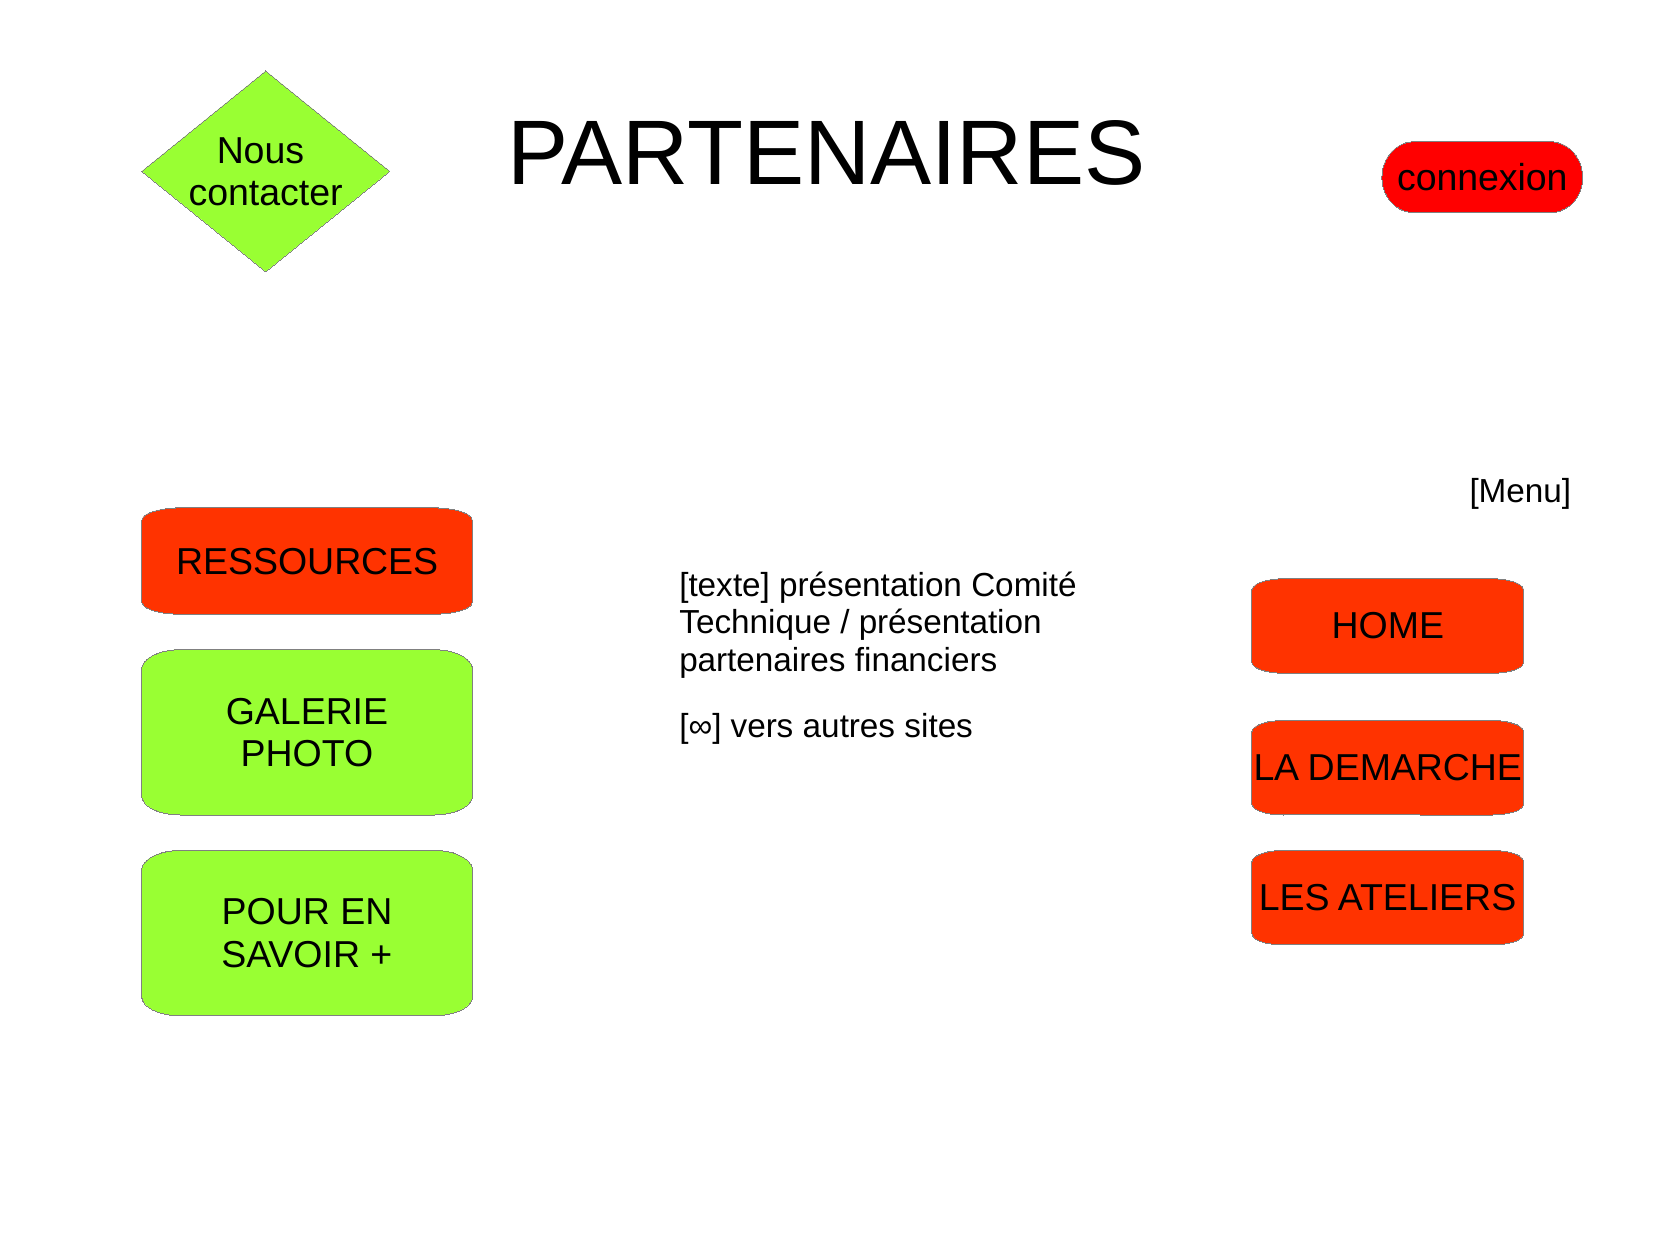

# PARTENAIRES
Nous
contacter
connexion
[Menu]
RESSOURCES
[texte] présentation Comité Technique / présentation partenaires financiers
[∞] vers autres sites
HOME
GALERIE
PHOTO
LA DEMARCHE
POUR EN
SAVOIR +
LES ATELIERS